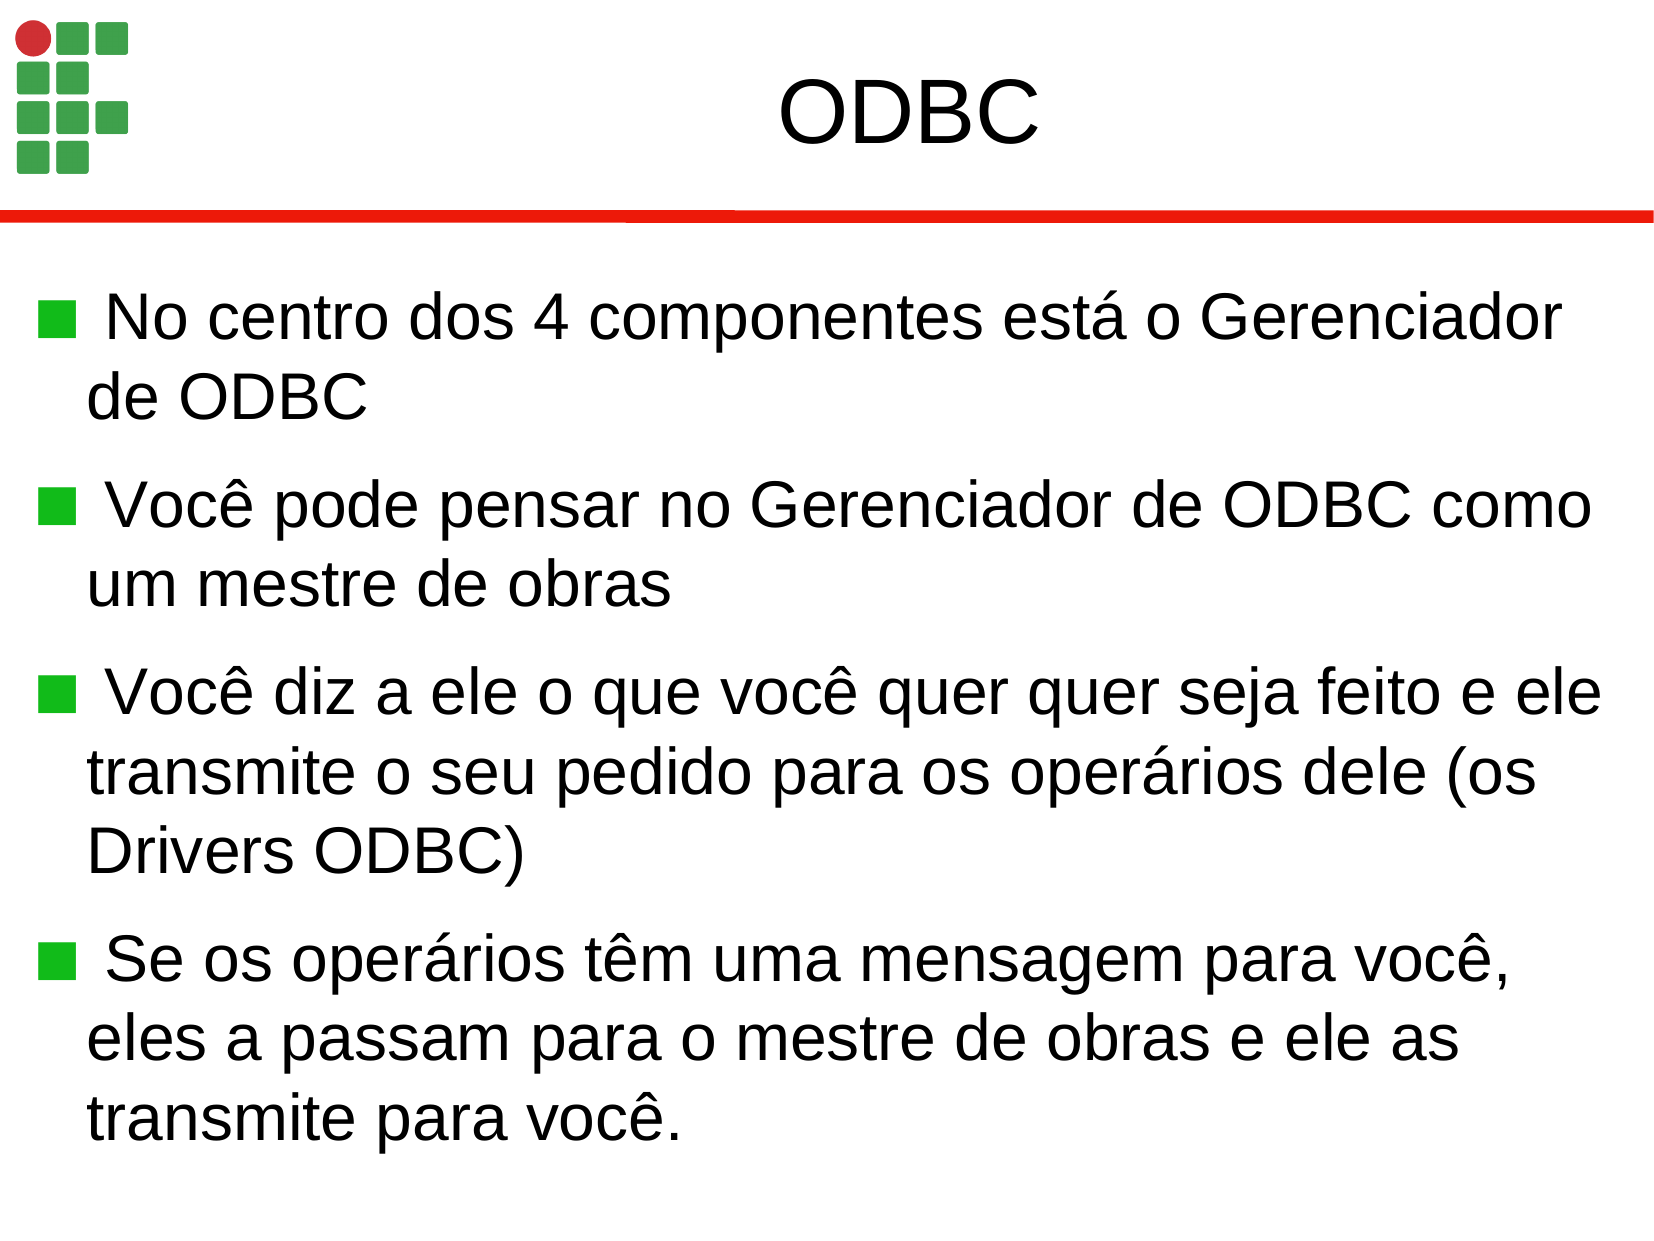

ODBC
# No centro dos 4 componentes está o Gerenciador de ODBC
 Você pode pensar no Gerenciador de ODBC como um mestre de obras
 Você diz a ele o que você quer quer seja feito e ele transmite o seu pedido para os operários dele (os Drivers ODBC)
 Se os operários têm uma mensagem para você, eles a passam para o mestre de obras e ele as transmite para você.